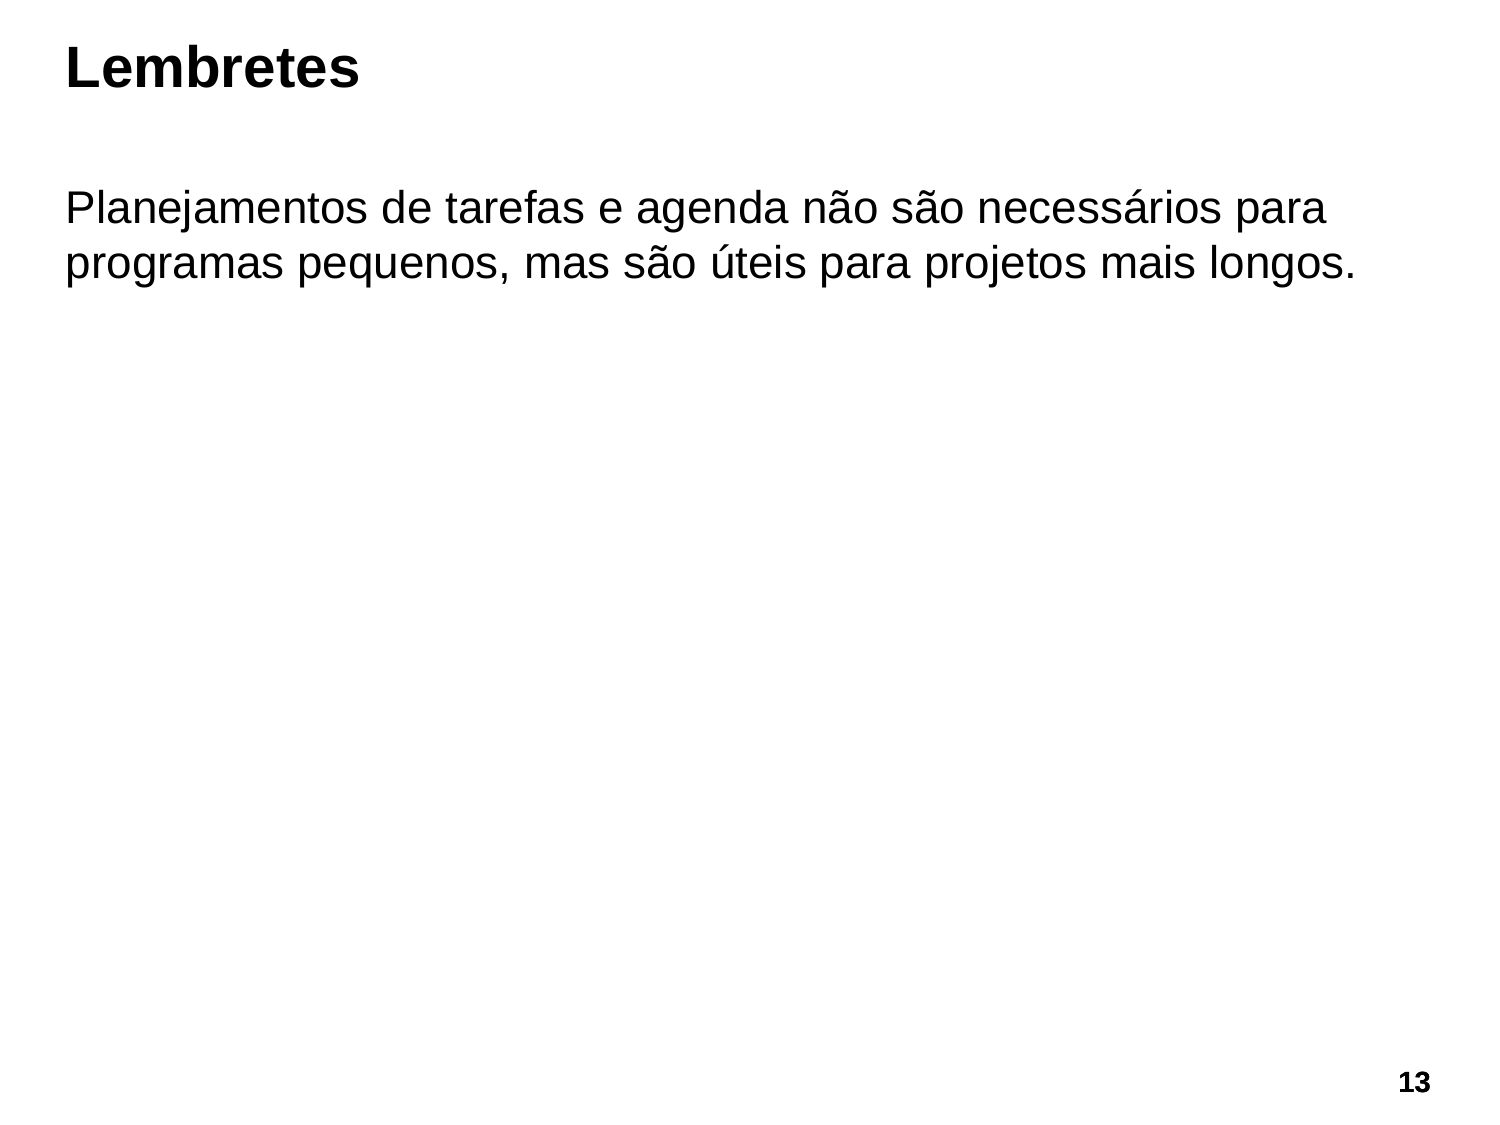

# Lembretes
Planejamentos de tarefas e agenda não são necessários para programas pequenos, mas são úteis para projetos mais longos.